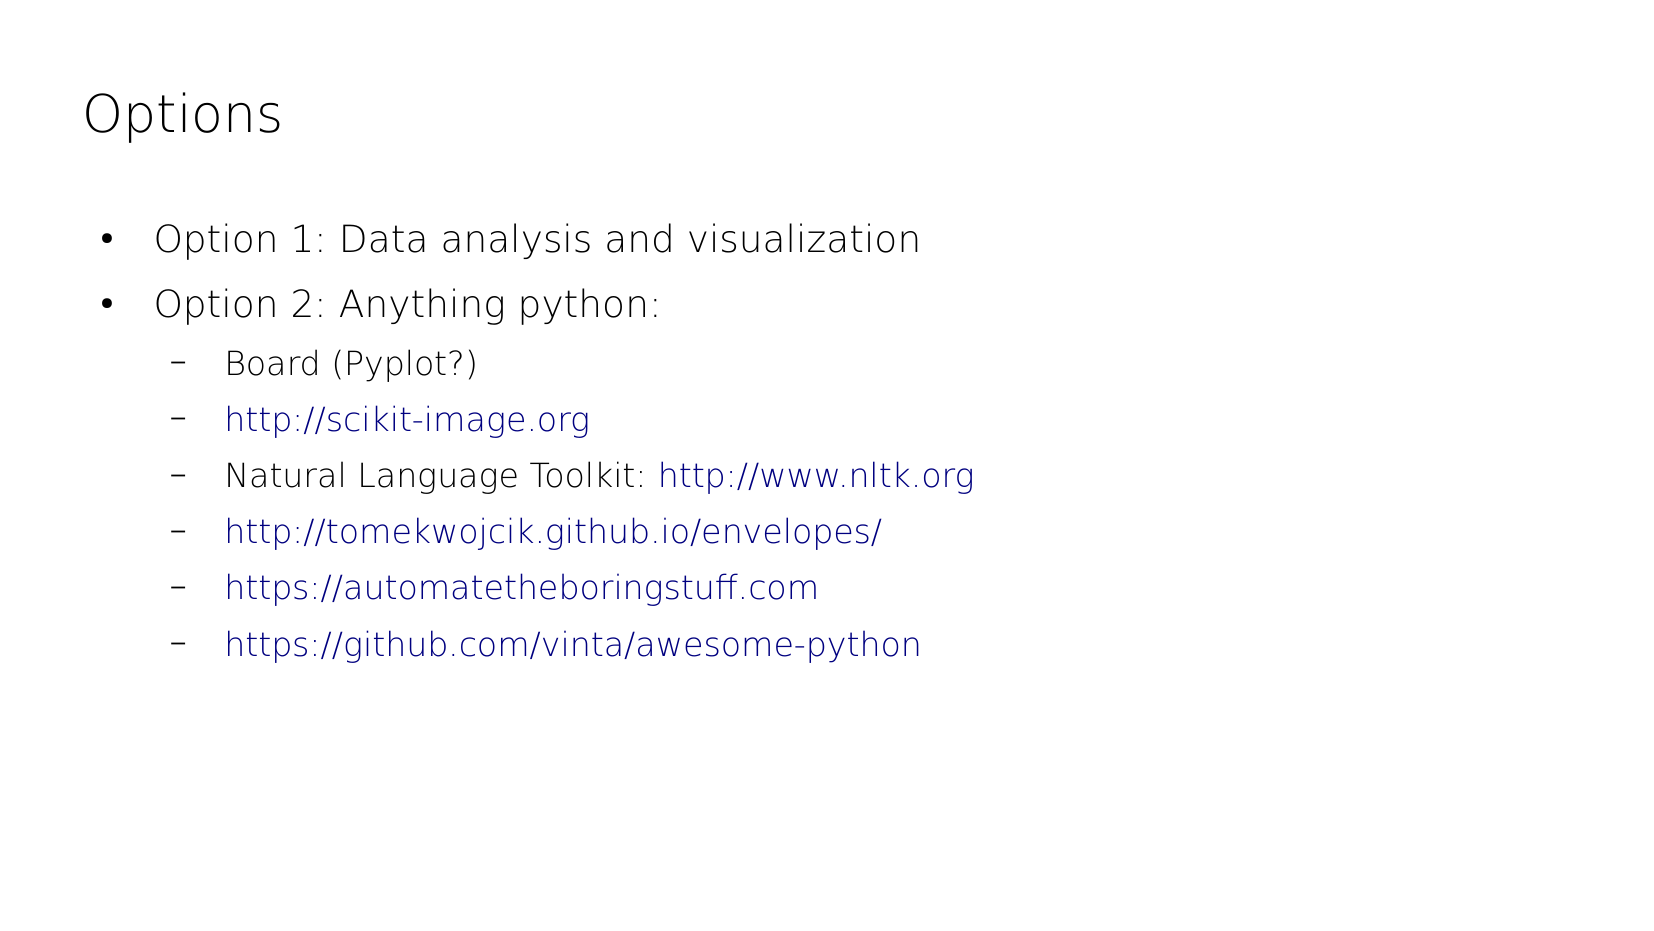

# Options
Option 1: Data analysis and visualization
Option 2: Anything python:
Board (Pyplot?)
http://scikit-image.org
Natural Language Toolkit: http://www.nltk.org
http://tomekwojcik.github.io/envelopes/
https://automatetheboringstuff.com
https://github.com/vinta/awesome-python